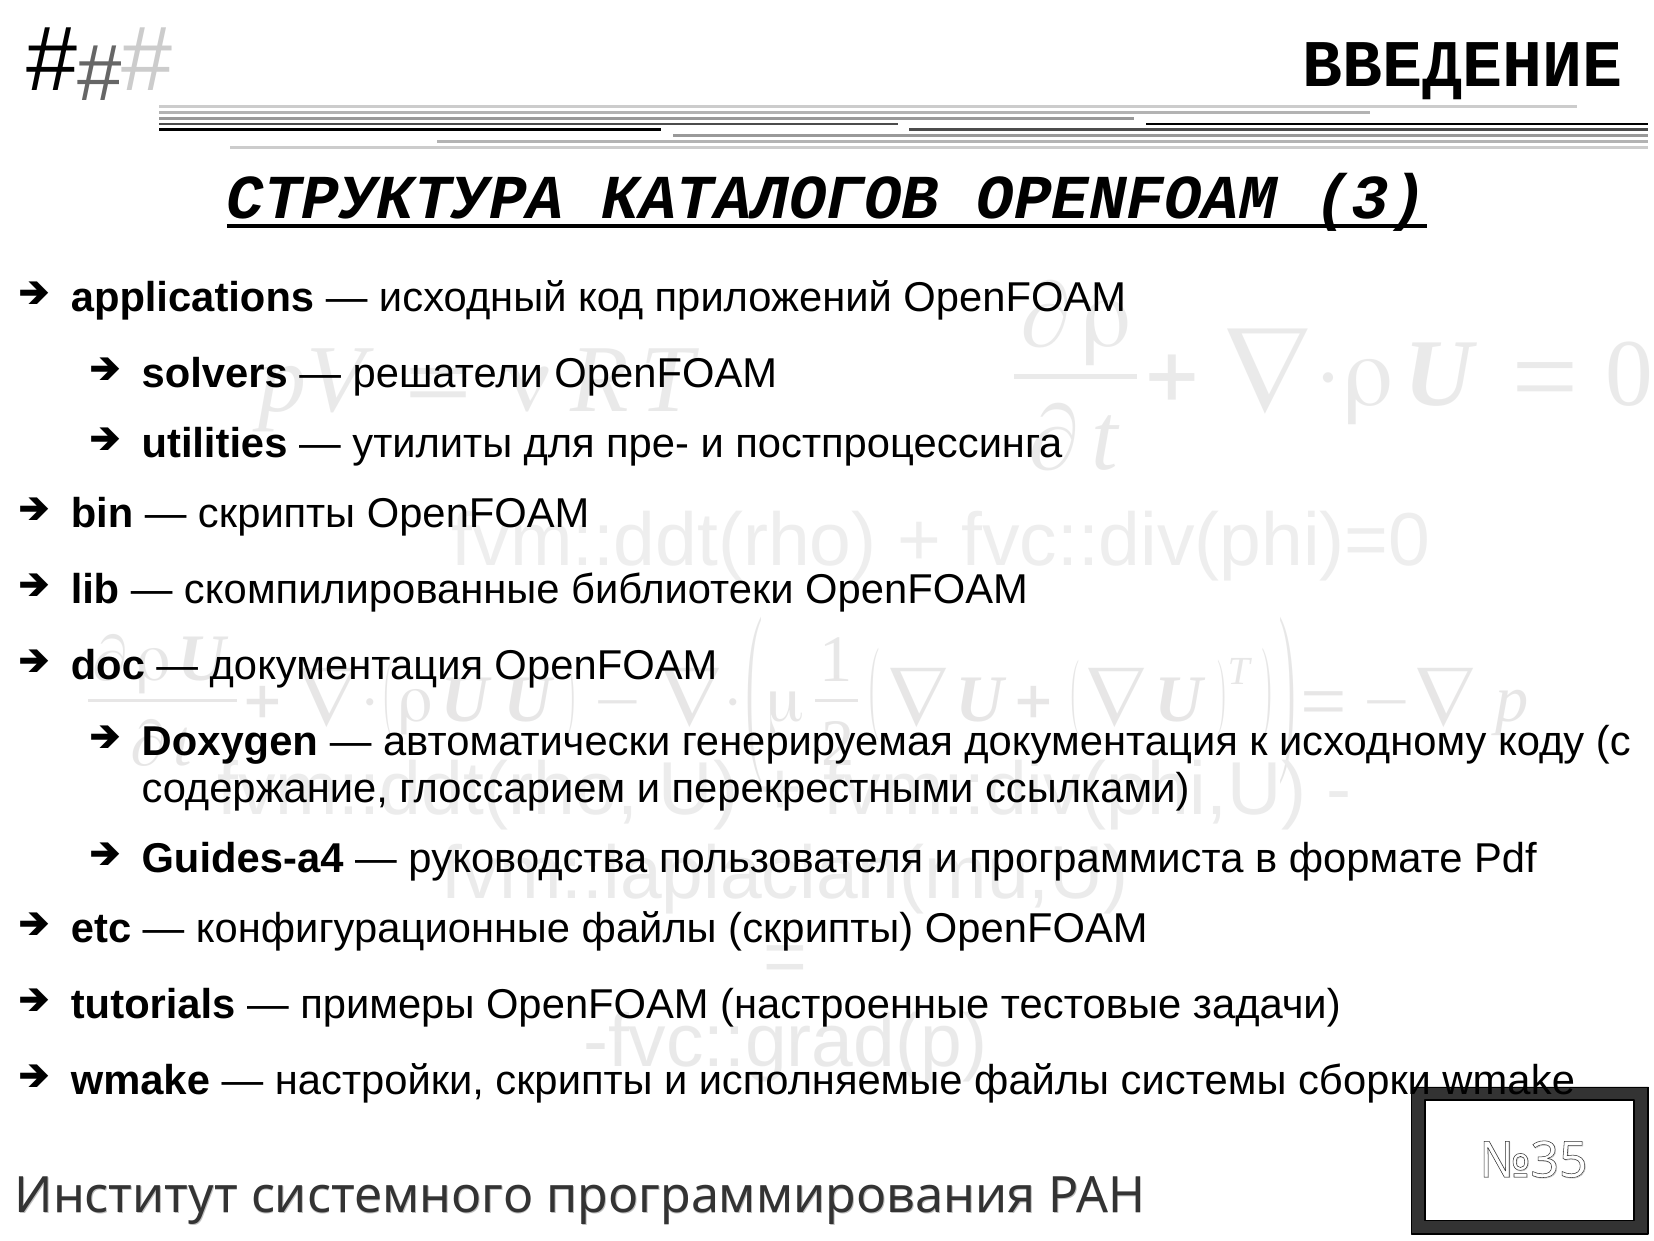

# СТРУКТУРА КАТАЛОГОВ OPENFOAM (3)
applications — исходный код приложений OpenFOAM
solvers — решатели OpenFOAM
utilities — утилиты для пре- и постпроцессинга
bin — скрипты OpenFOAM
lib — скомпилированные библиотеки OpenFOAM
doc — документация OpenFOAM
Doxygen — автоматически генерируемая документация к исходному коду (с содержание, глоссарием и перекрестными ссылками)
Guides-a4 — руководства пользователя и программиста в формате Pdf
etc — конфигурационные файлы (скрипты) OpenFOAM
tutorials — примеры OpenFOAM (настроенные тестовые задачи)
wmake — настройки, скрипты и исполняемые файлы системы сборки wmake